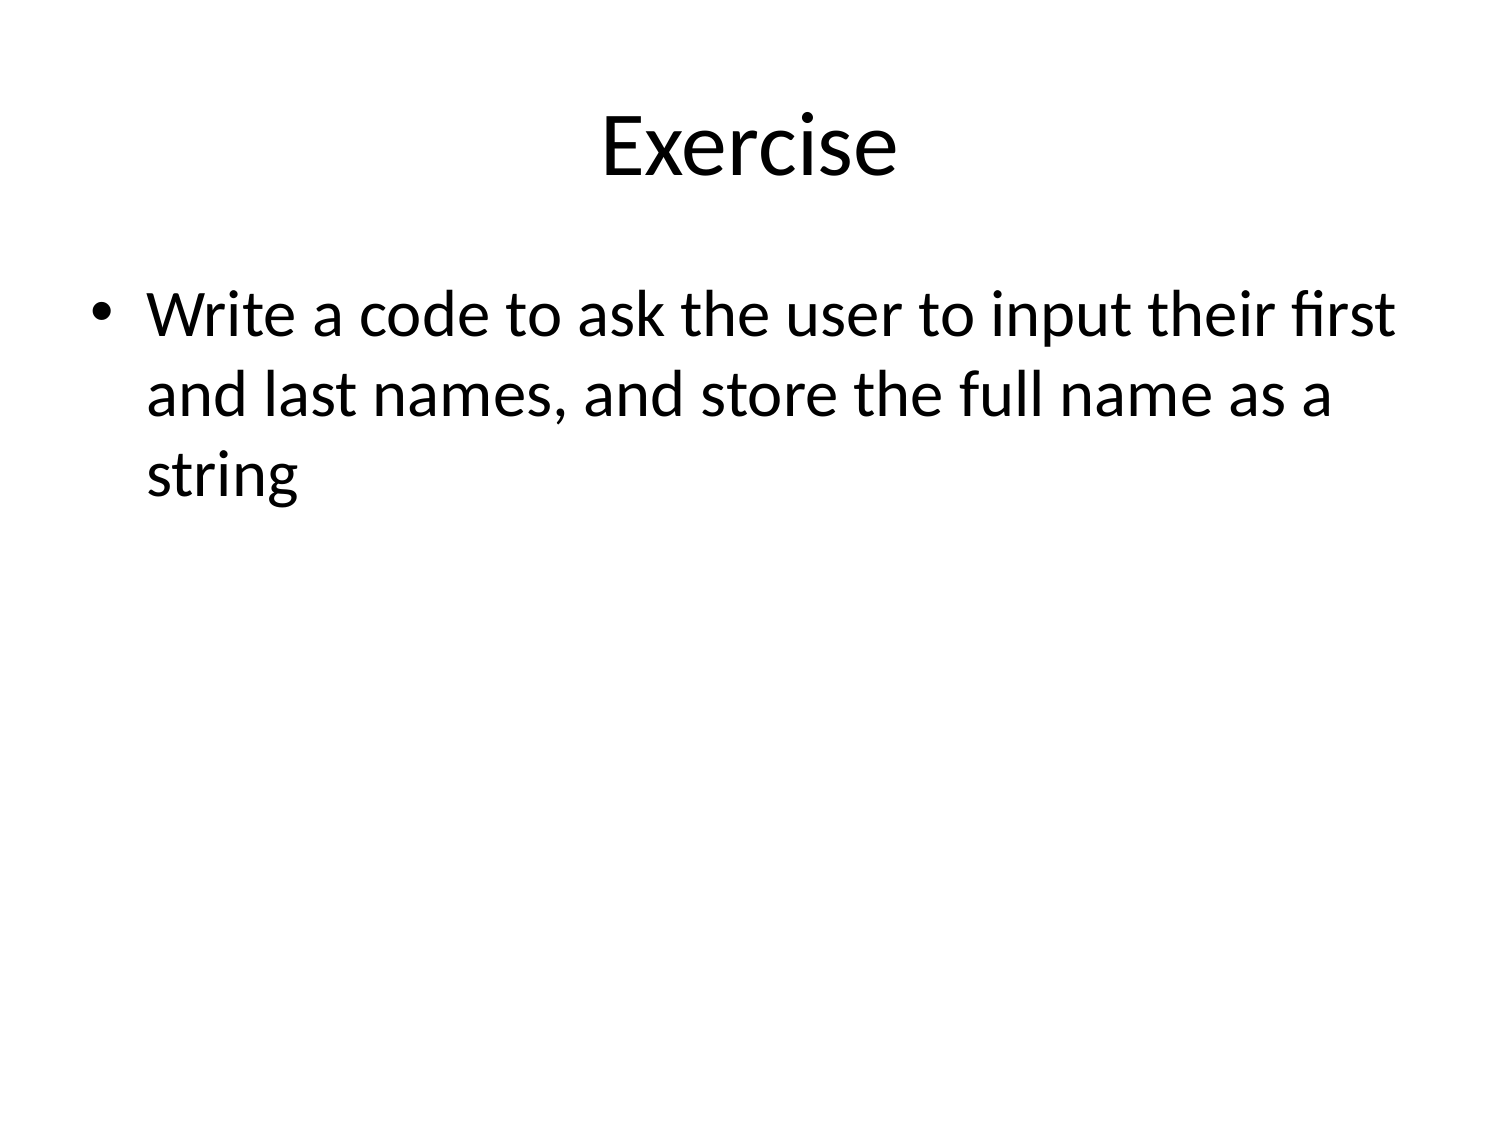

# Exercise
Write a code to ask the user to input their first and last names, and store the full name as a string